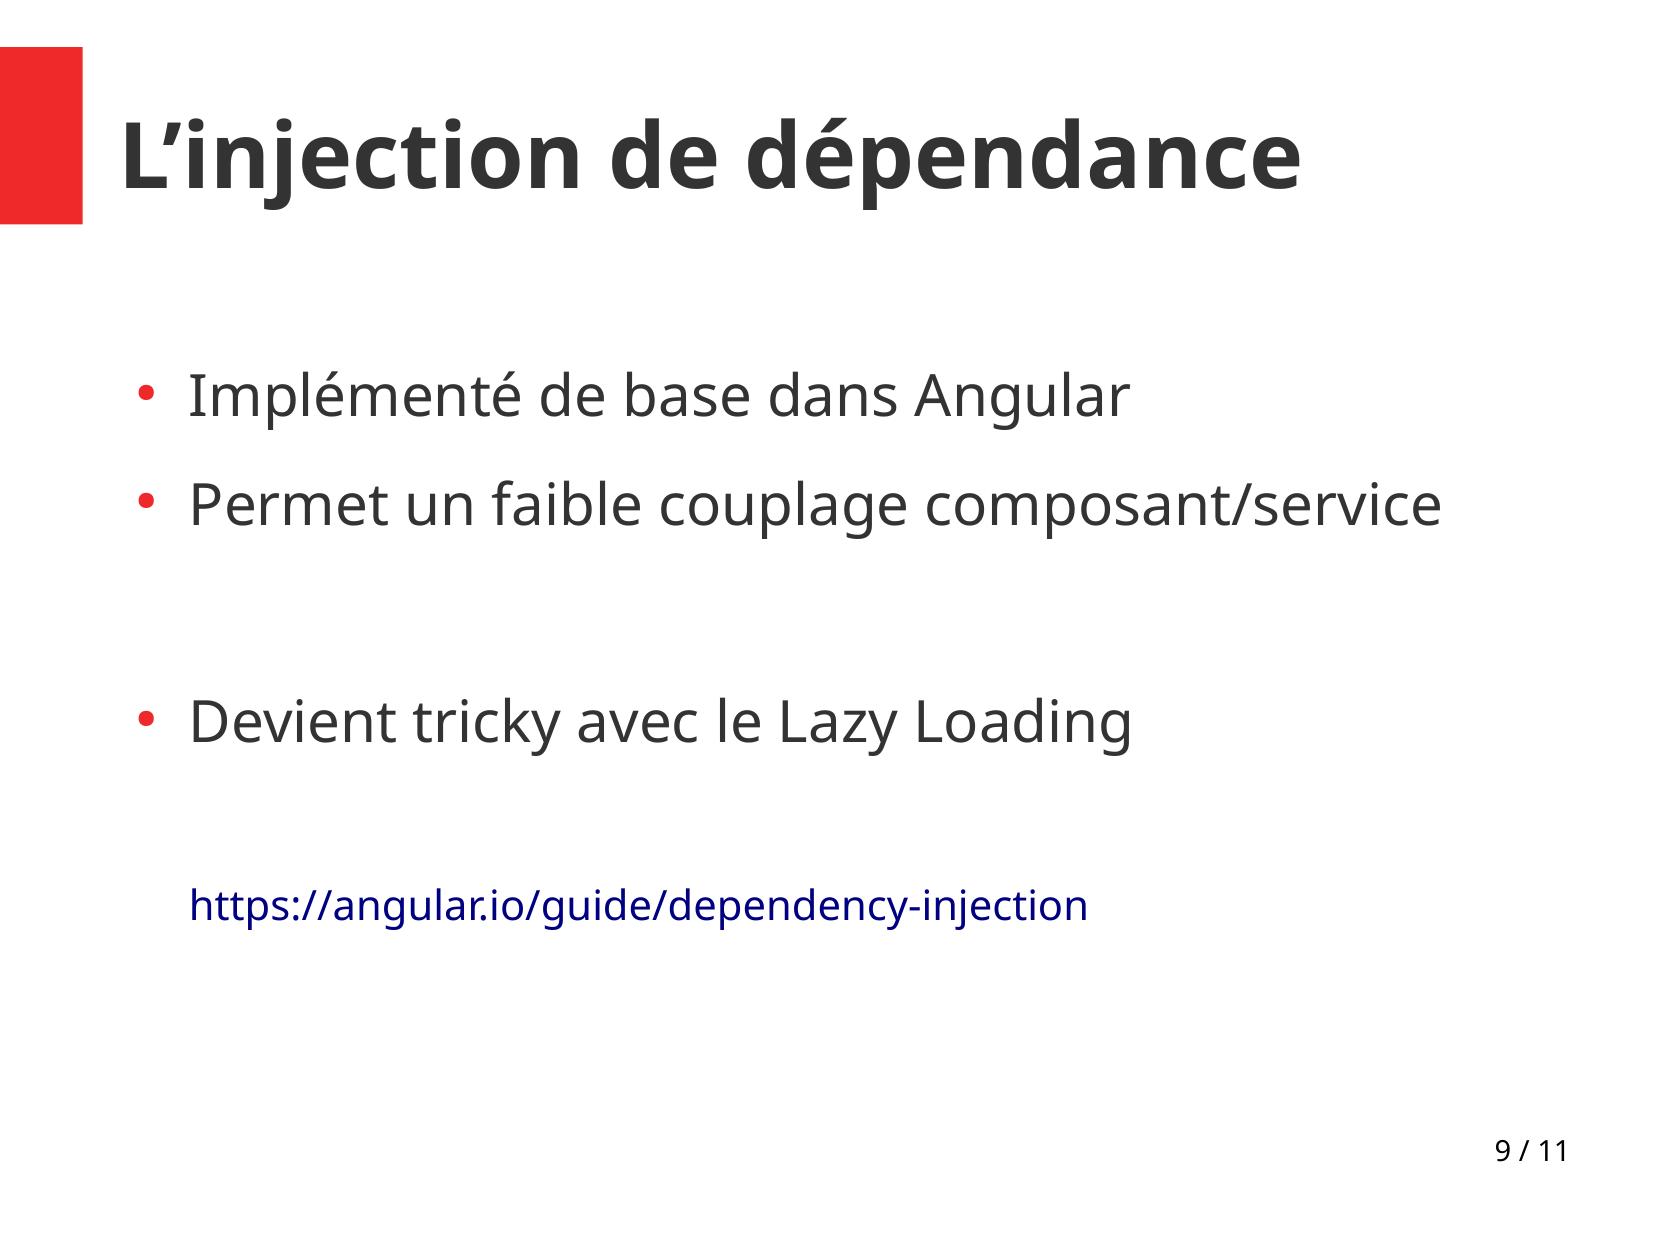

# L’injection de dépendance
Implémenté de base dans Angular
Permet un faible couplage composant/service
Devient tricky avec le Lazy Loading
https://angular.io/guide/dependency-injection
9